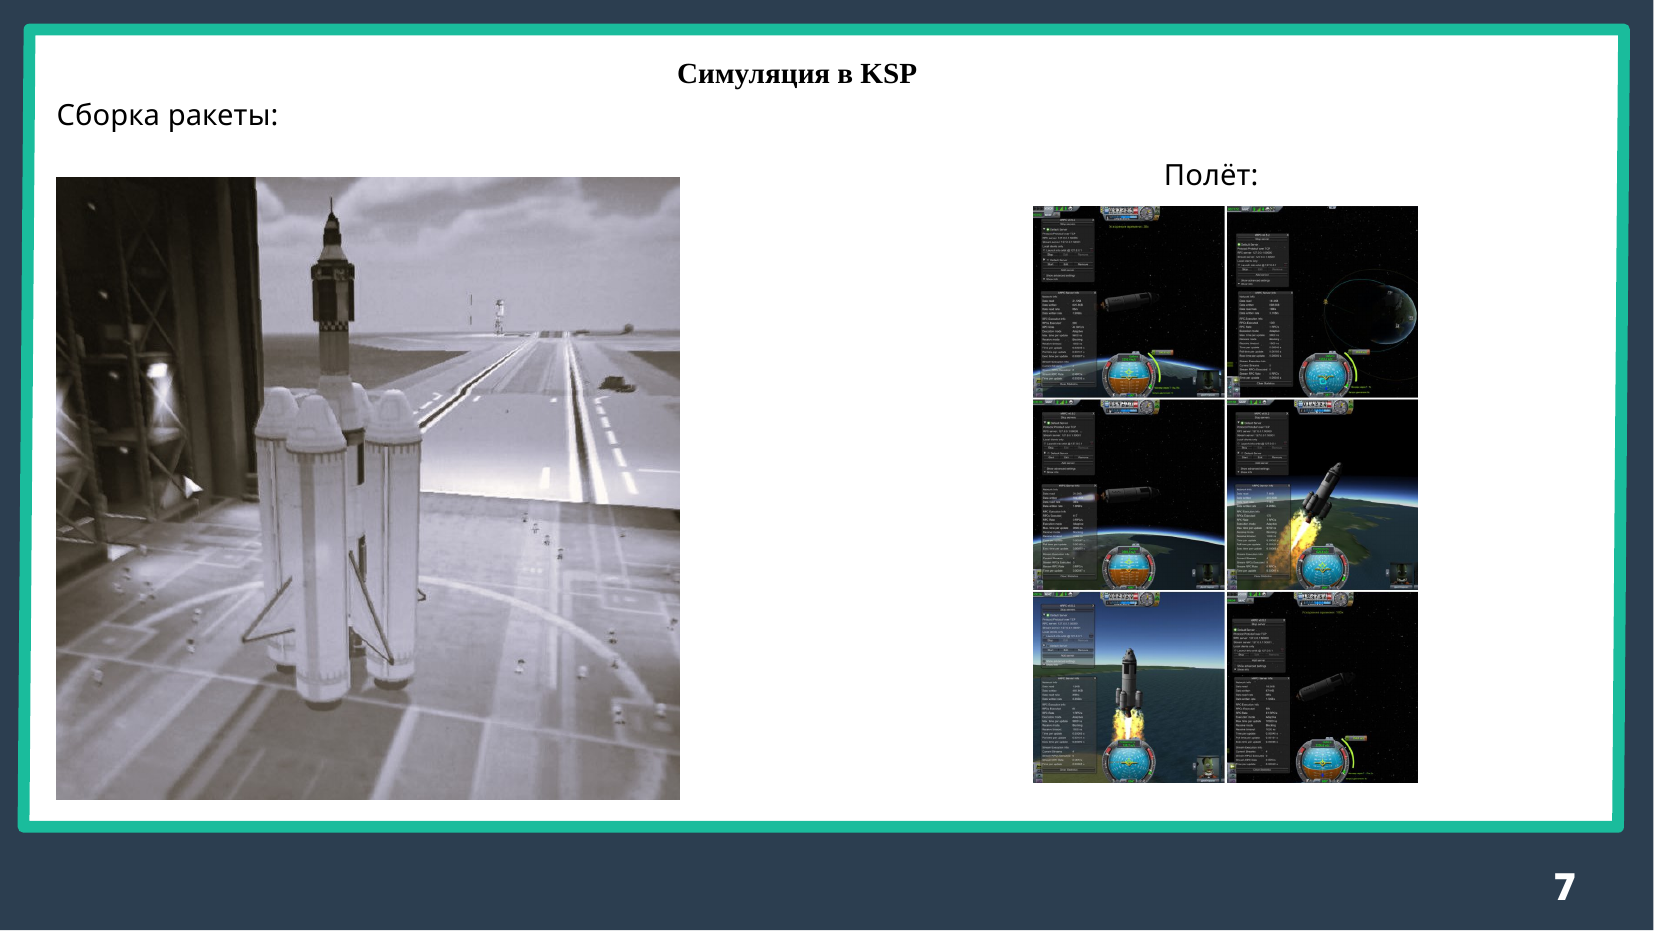

# Симуляция в KSP
Сборка ракеты:
															Полёт:
7